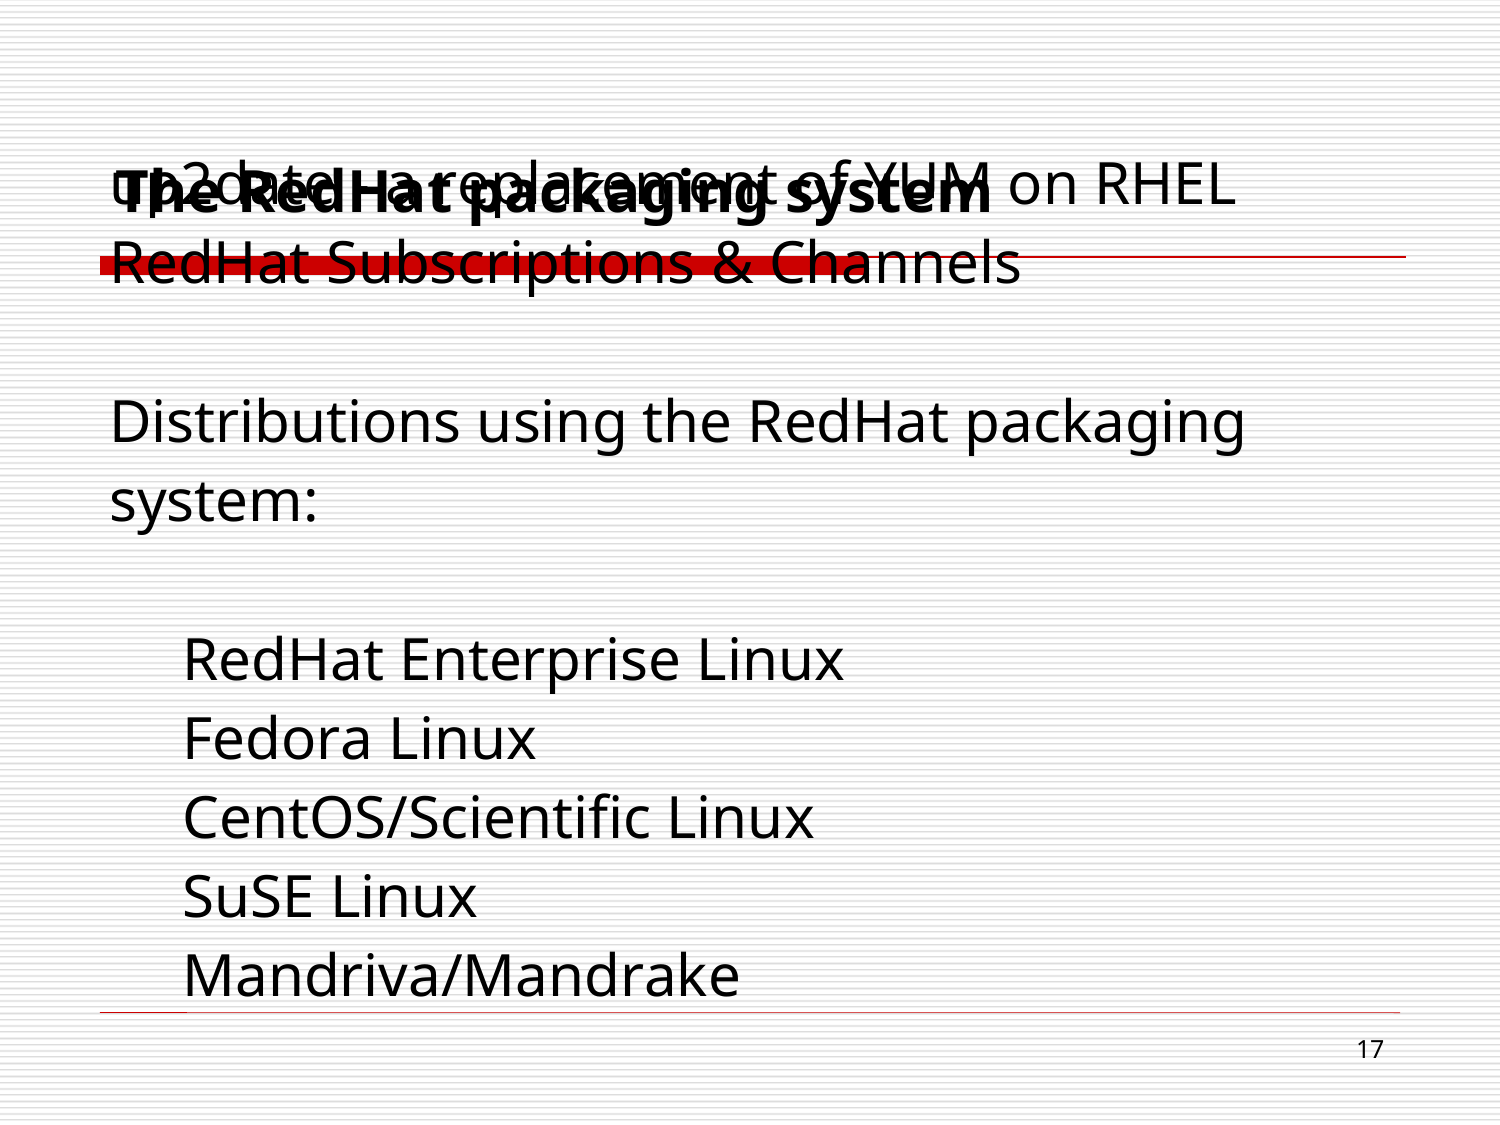

# The RedHat packaging system
up2date - a replacement of YUM on RHEL
RedHat Subscriptions & Channels
Distributions using the RedHat packaging system:
	RedHat Enterprise Linux
	Fedora Linux
	CentOS/Scientific Linux
	SuSE Linux
	Mandriva/Mandrake
17